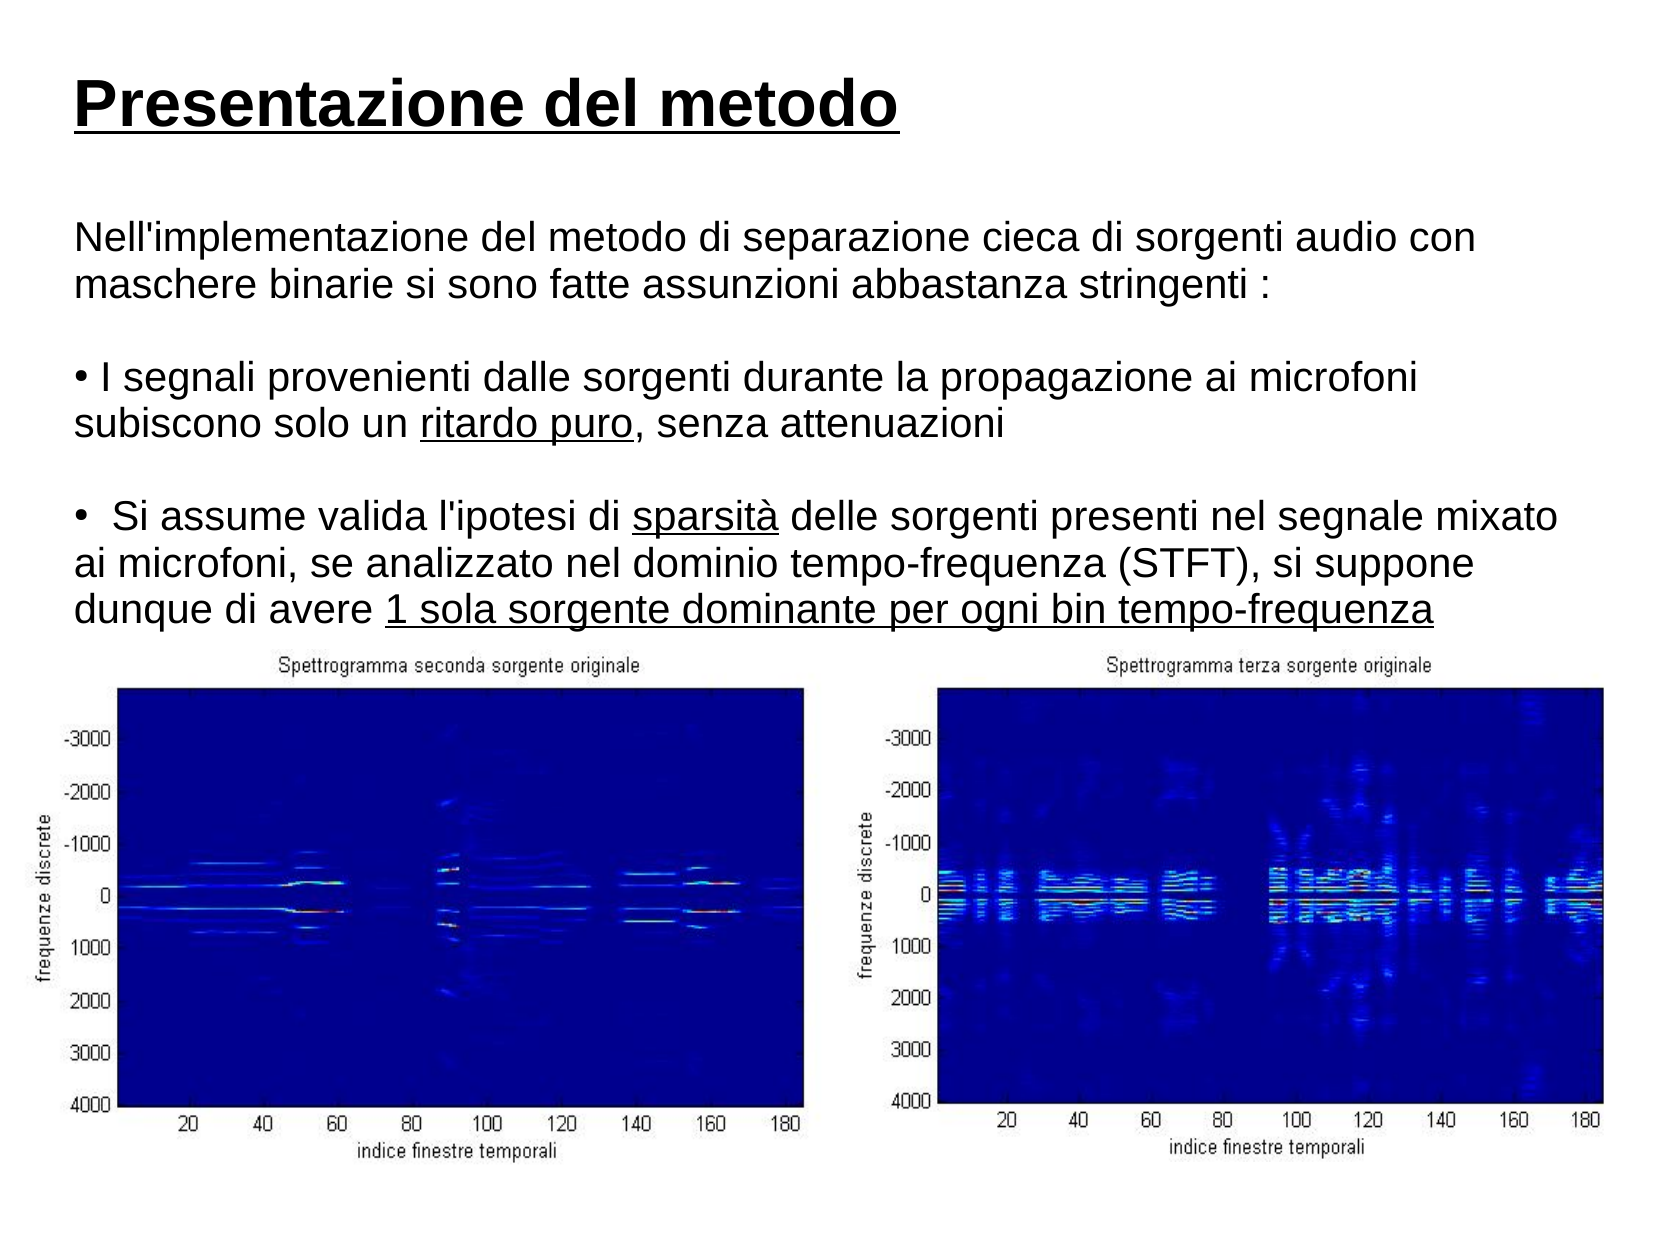

Presentazione del metodo
Nell'implementazione del metodo di separazione cieca di sorgenti audio con maschere binarie si sono fatte assunzioni abbastanza stringenti :
 I segnali provenienti dalle sorgenti durante la propagazione ai microfoni subiscono solo un ritardo puro, senza attenuazioni
 Si assume valida l'ipotesi di sparsità delle sorgenti presenti nel segnale mixato ai microfoni, se analizzato nel dominio tempo-frequenza (STFT), si suppone dunque di avere 1 sola sorgente dominante per ogni bin tempo-frequenza